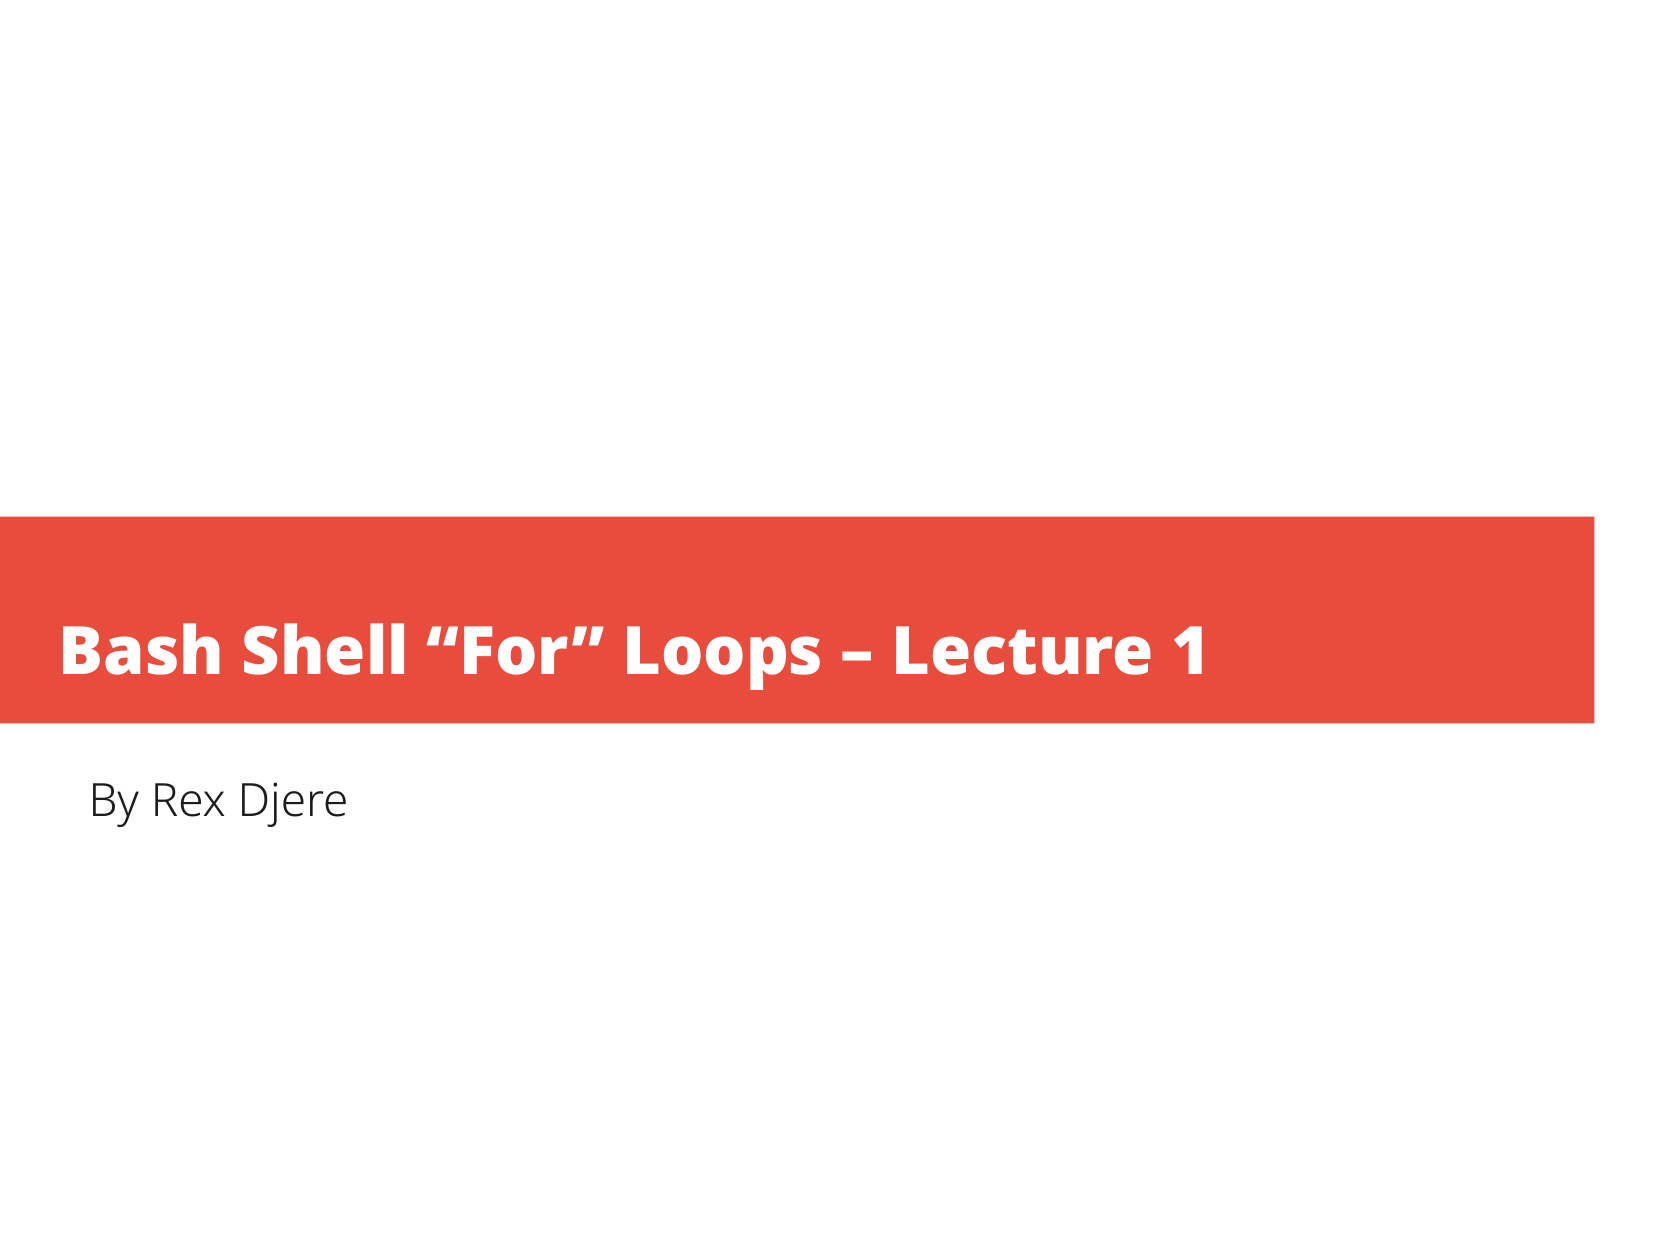

# Bash Shell “For” Loops – Lecture 1
By Rex Djere